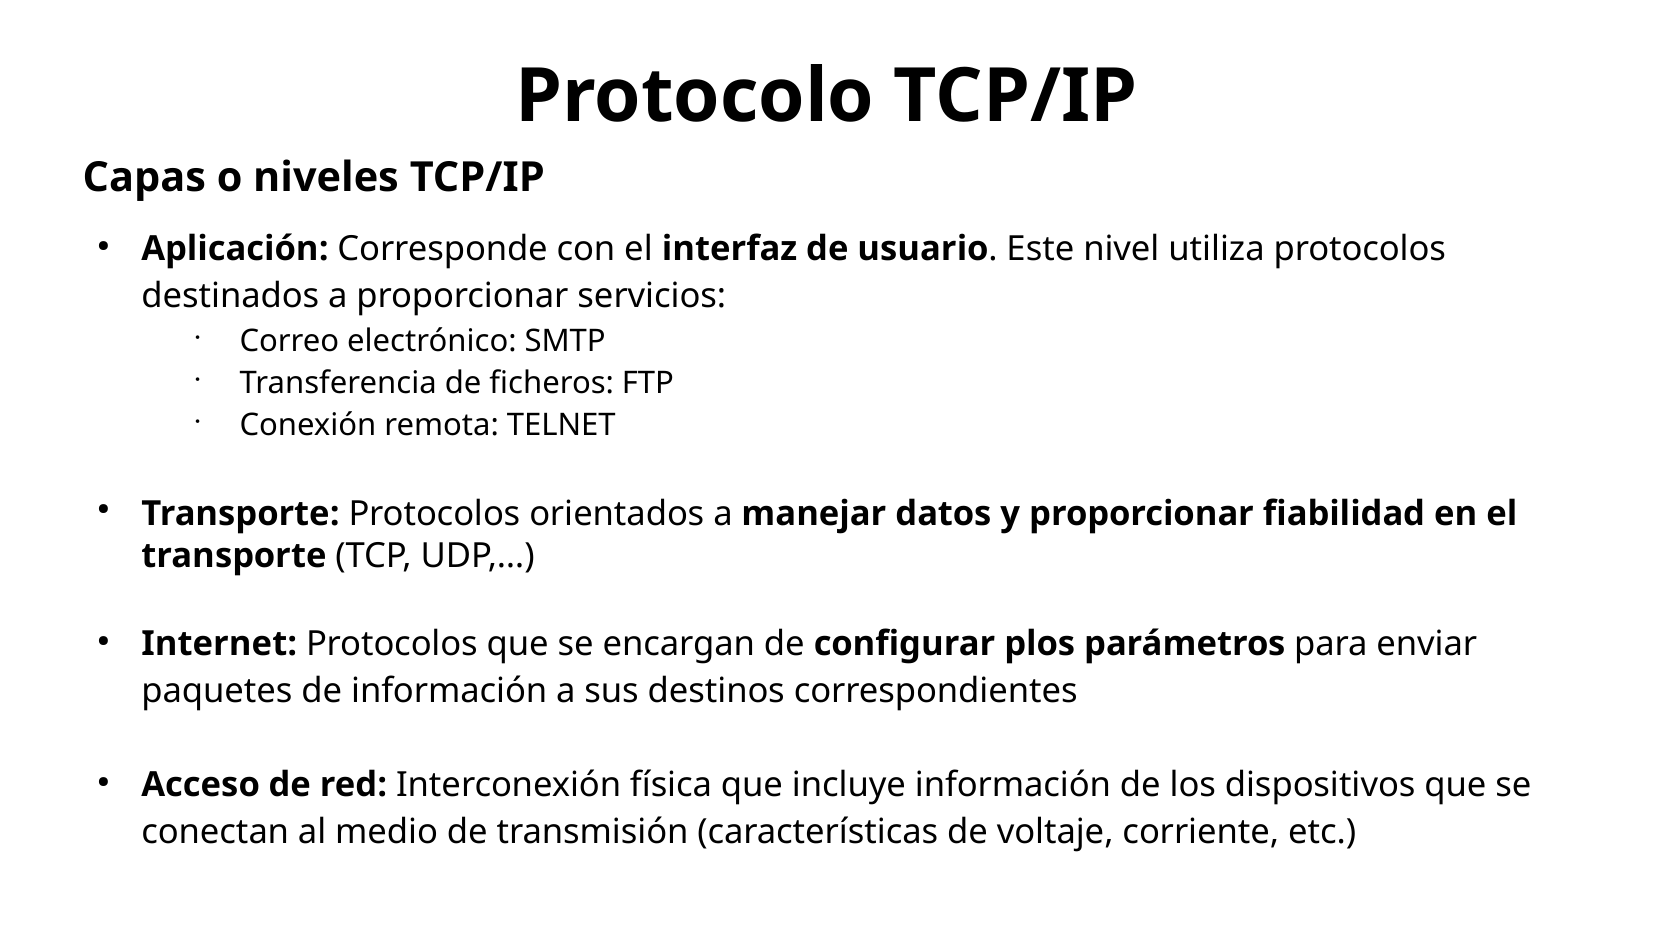

# Protocolo TCP/IP
Capas o niveles TCP/IP
Aplicación: Corresponde con el interfaz de usuario. Este nivel utiliza protocolos destinados a proporcionar servicios:
Correo electrónico: SMTP
Transferencia de ficheros: FTP
Conexión remota: TELNET
Transporte: Protocolos orientados a manejar datos y proporcionar fiabilidad en el transporte (TCP, UDP,…)
Internet: Protocolos que se encargan de configurar plos parámetros para enviar paquetes de información a sus destinos correspondientes
Acceso de red: Interconexión física que incluye información de los dispositivos que se conectan al medio de transmisión (características de voltaje, corriente, etc.)